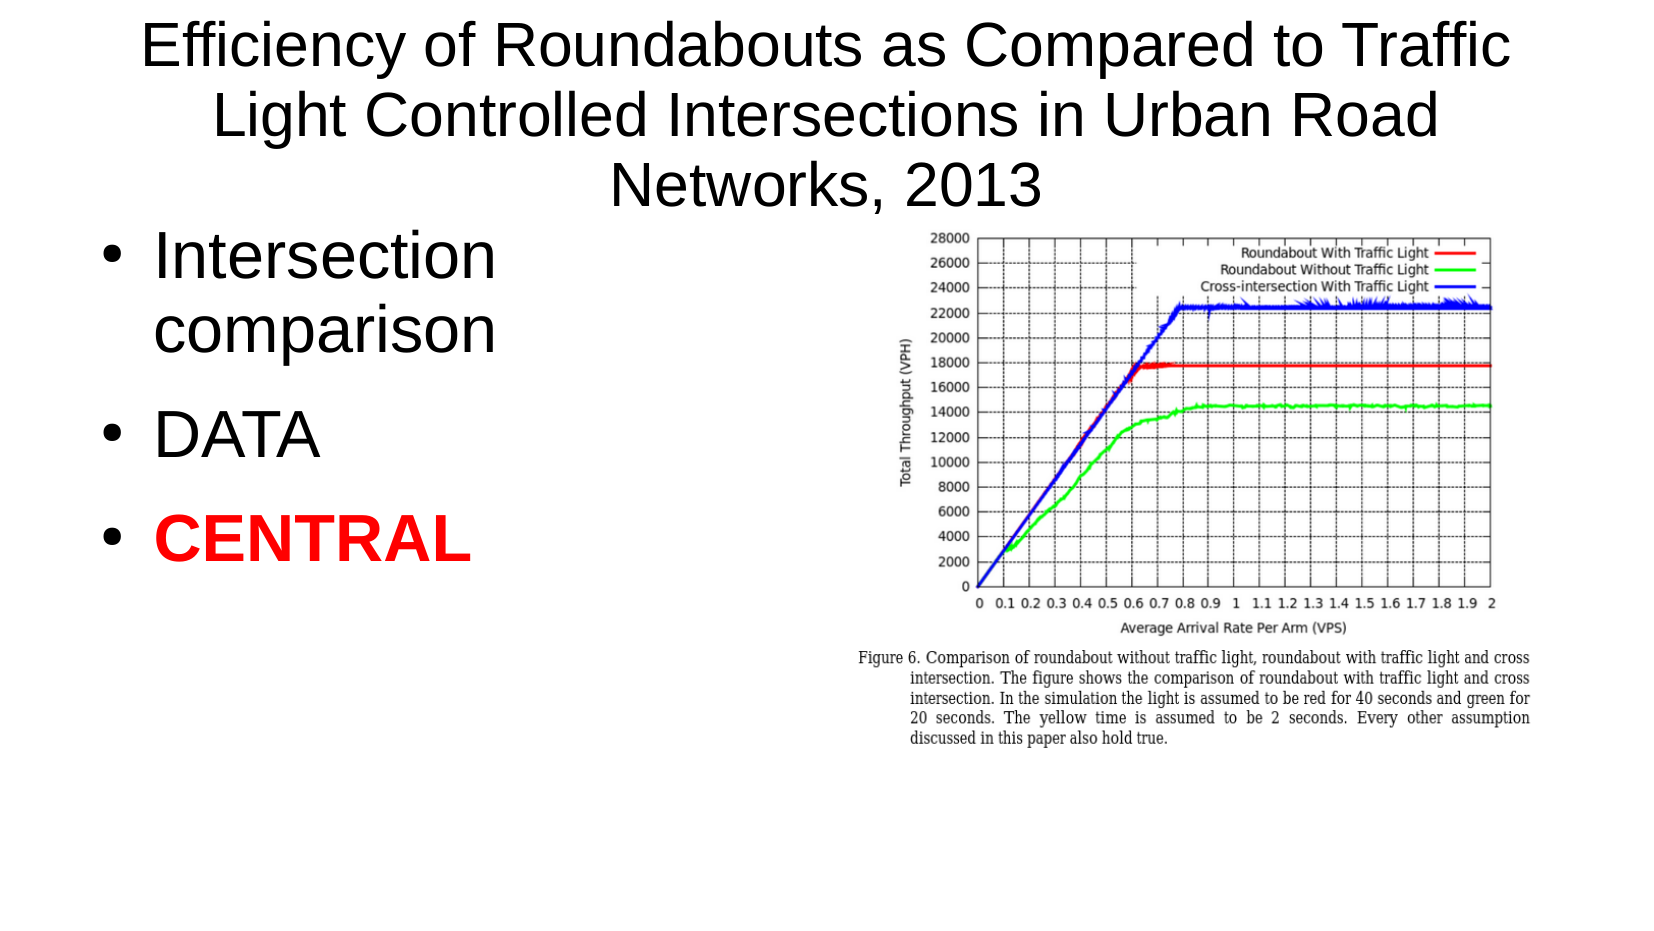

# Efficiency of Roundabouts as Compared to Traffic Light Controlled Intersections in Urban Road Networks, 2013
Intersection comparison
DATA
CENTRAL